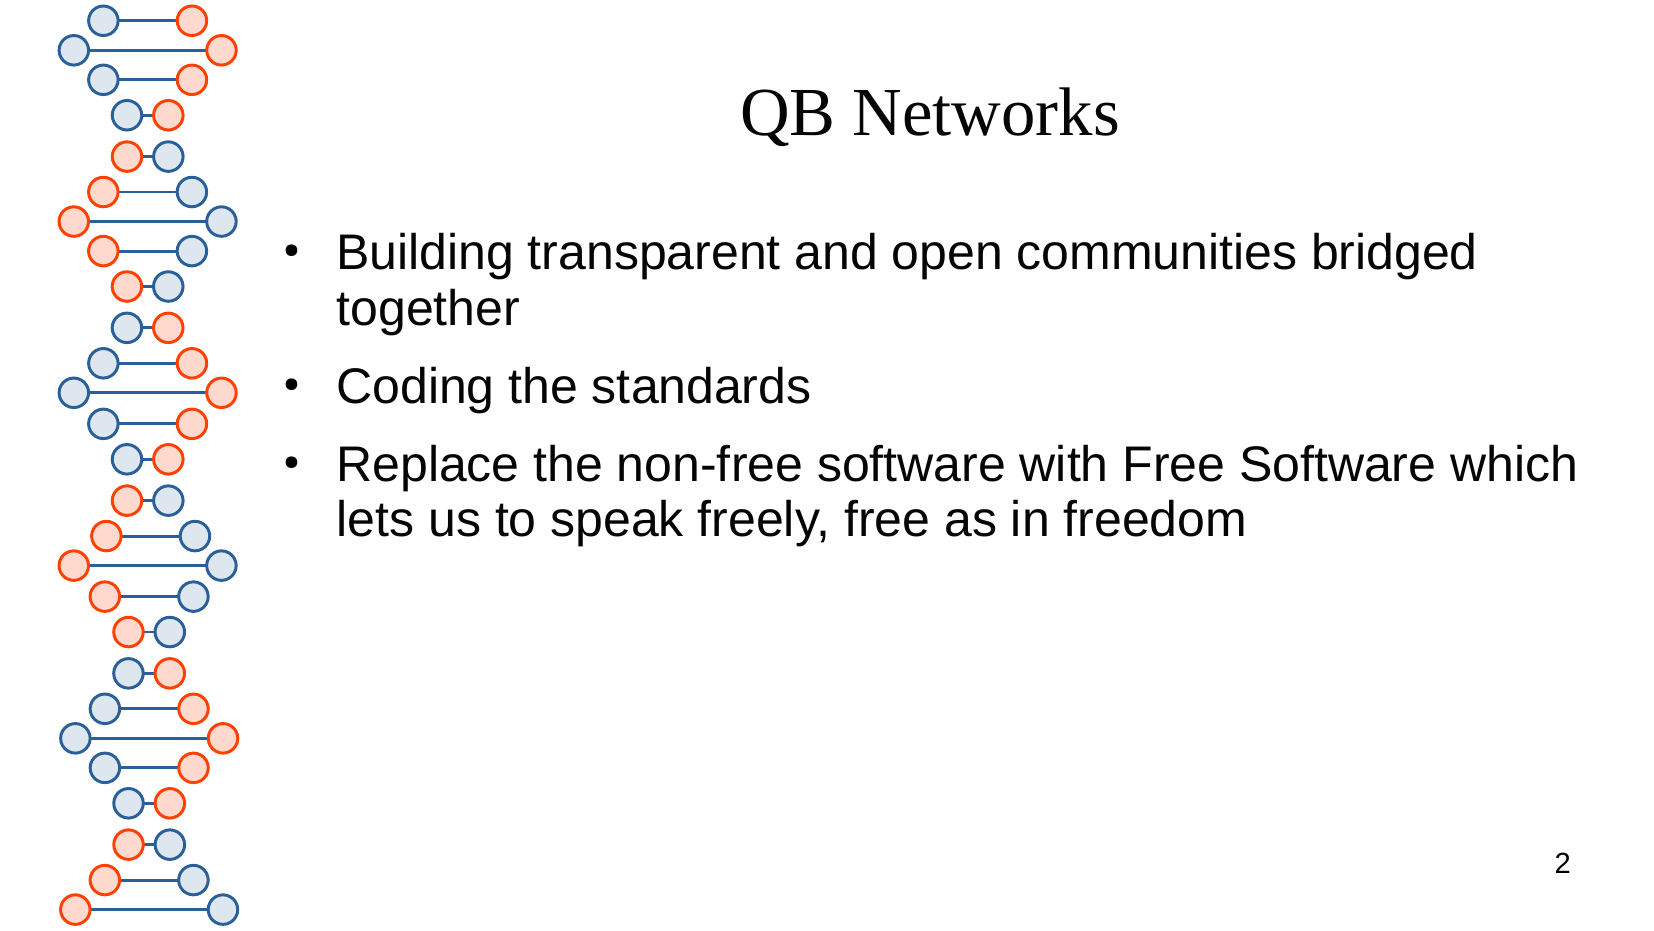

# QB Networks
Building transparent and open communities bridged together
Coding the standards
Replace the non-free software with Free Software which lets us to speak freely, free as in freedom
2